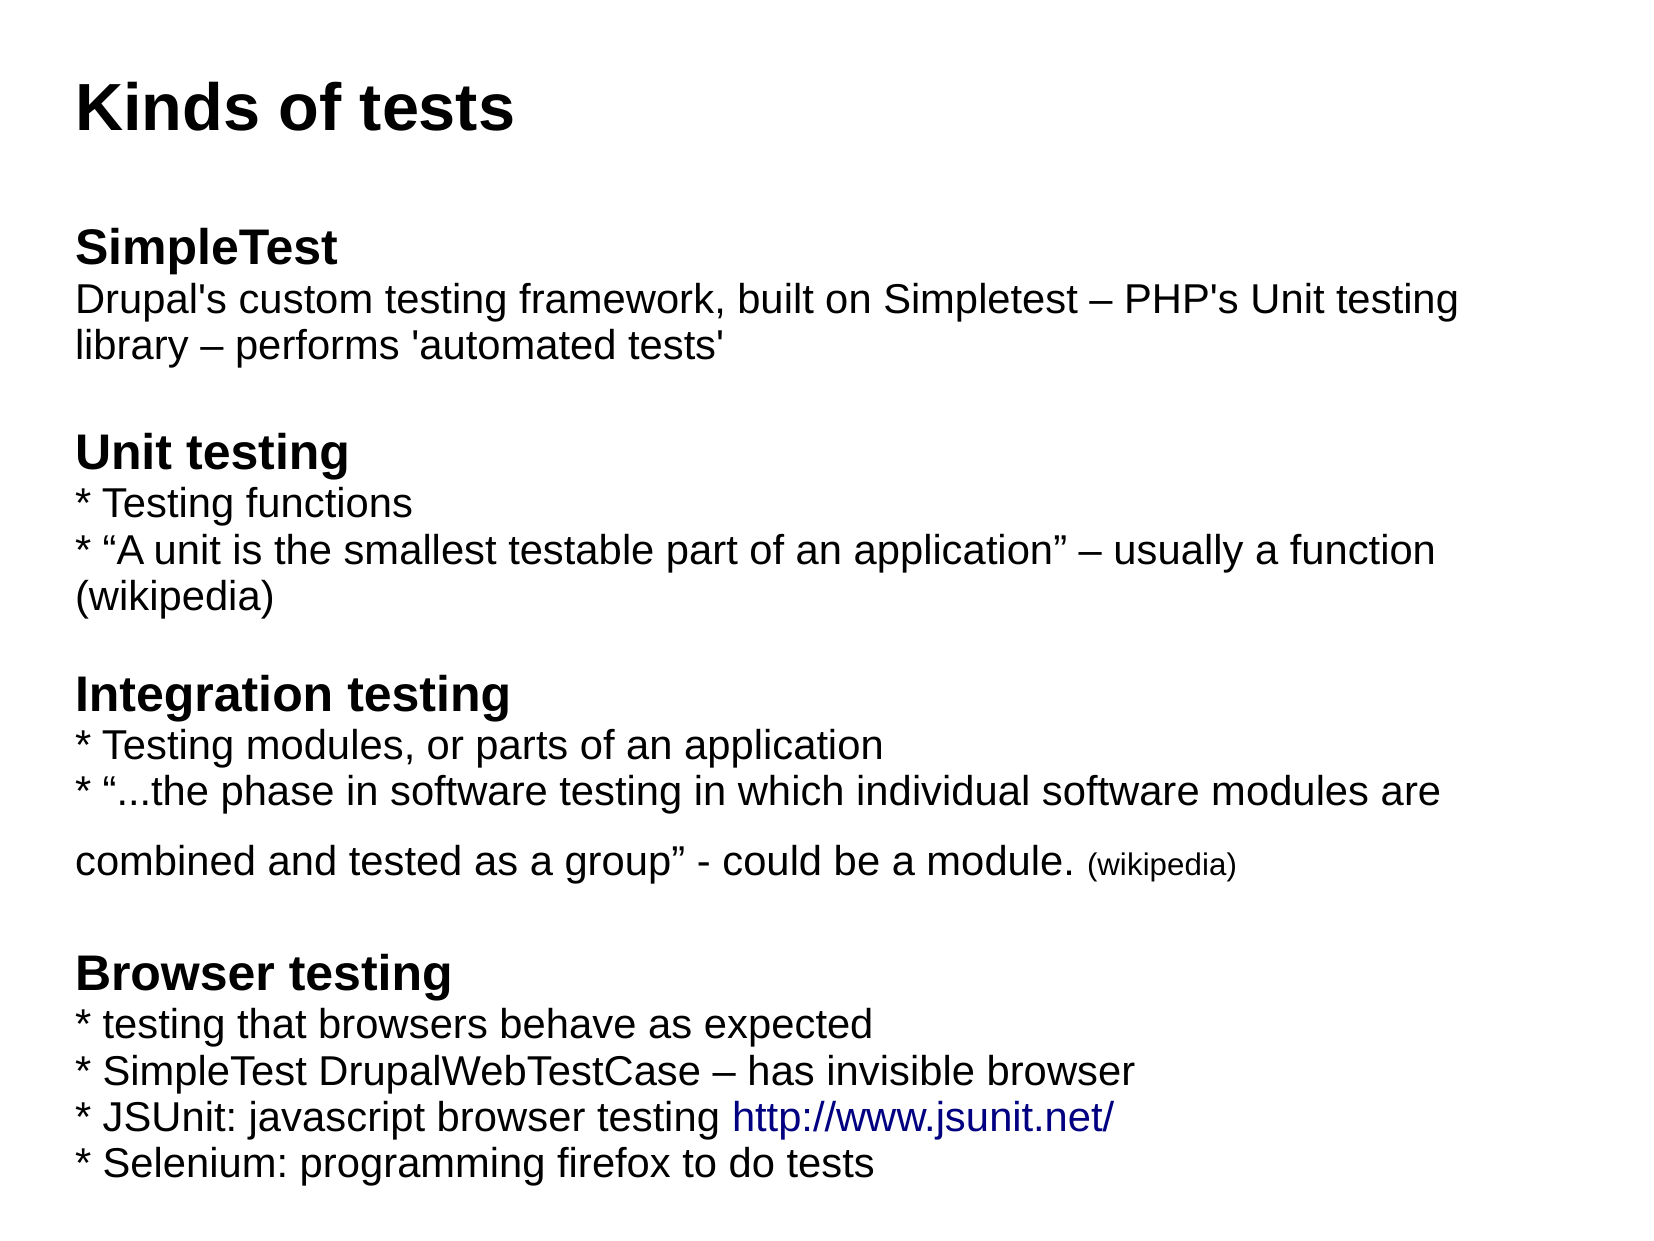

# Kinds of tests
SimpleTest
Drupal's custom testing framework, built on Simpletest – PHP's Unit testing library – performs 'automated tests'
Unit testing
* Testing functions
* “A unit is the smallest testable part of an application” – usually a function (wikipedia)
Integration testing
* Testing modules, or parts of an application
* “...the phase in software testing in which individual software modules are combined and tested as a group” - could be a module. (wikipedia)
Browser testing
* testing that browsers behave as expected
* SimpleTest DrupalWebTestCase – has invisible browser
* JSUnit: javascript browser testing http://www.jsunit.net/
* Selenium: programming firefox to do tests